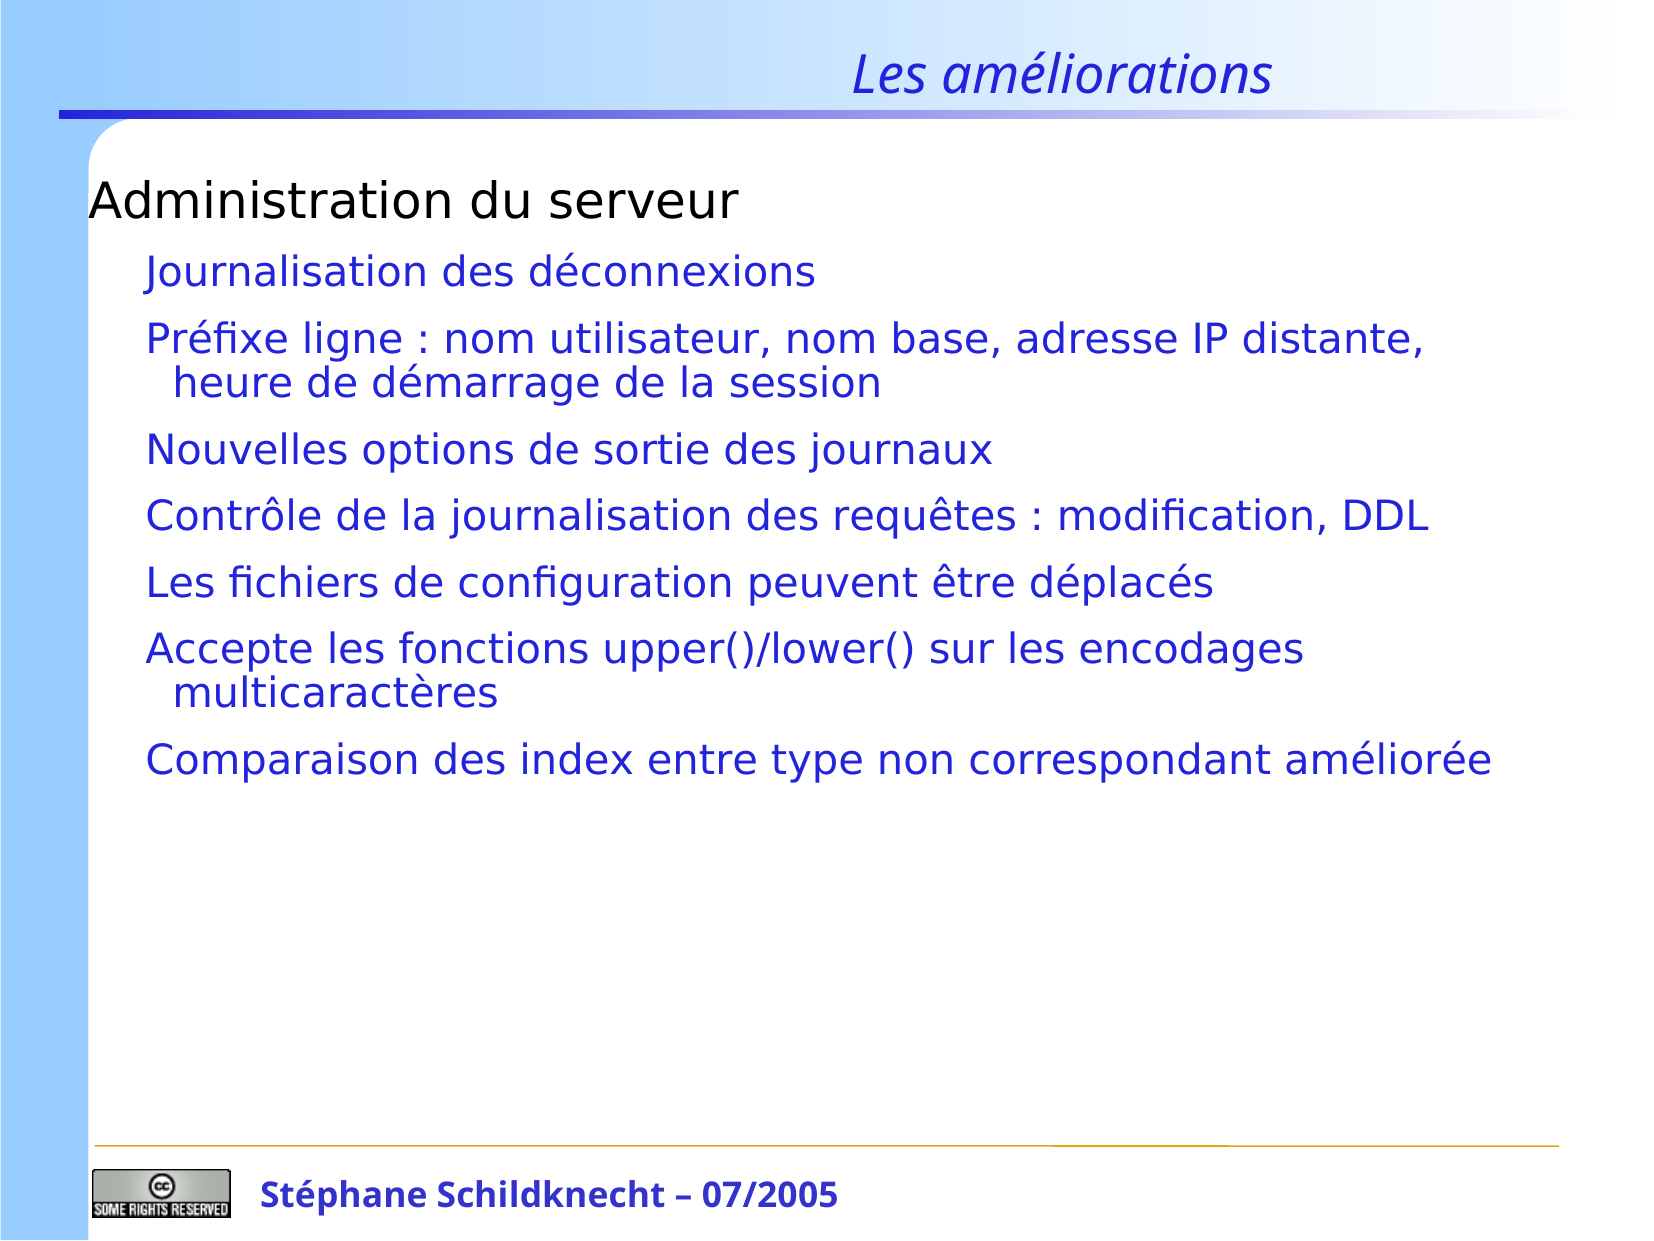

# Les améliorations
Administration du serveur
Journalisation des déconnexions
Préfixe ligne : nom utilisateur, nom base, adresse IP distante, heure de démarrage de la session
Nouvelles options de sortie des journaux
Contrôle de la journalisation des requêtes : modification, DDL
Les fichiers de configuration peuvent être déplacés
Accepte les fonctions upper()/lower() sur les encodages multicaractères
Comparaison des index entre type non correspondant améliorée